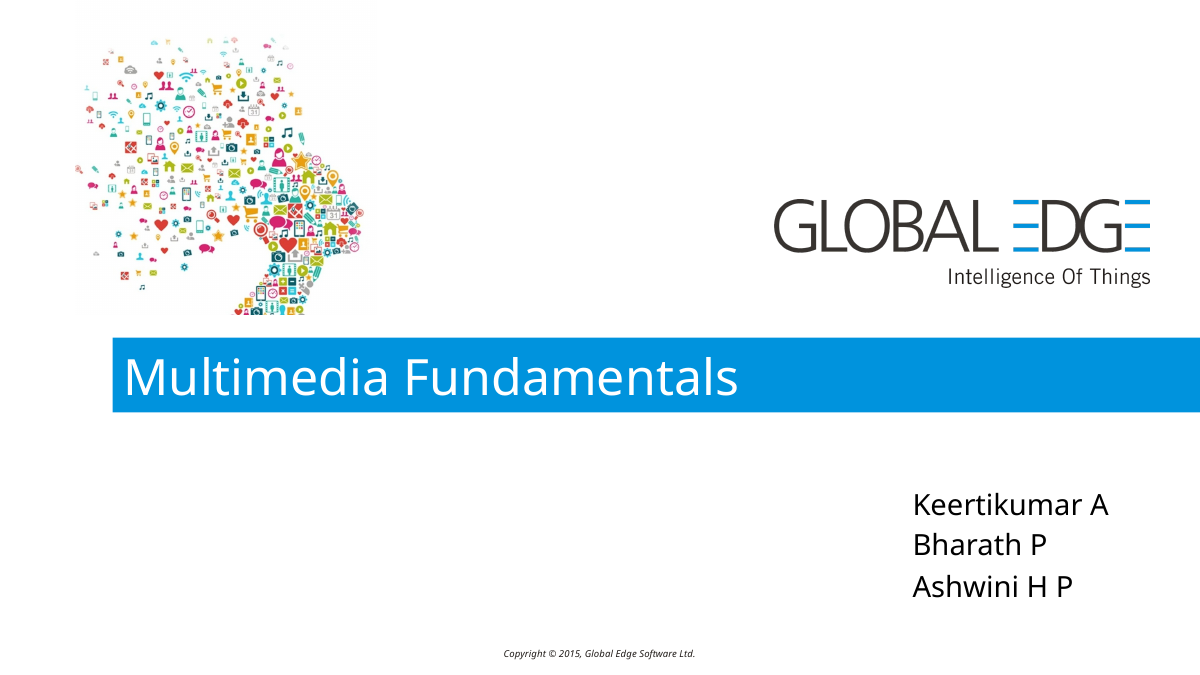

# Multimedia Fundamentals
Keertikumar A
Bharath P
Ashwini H P